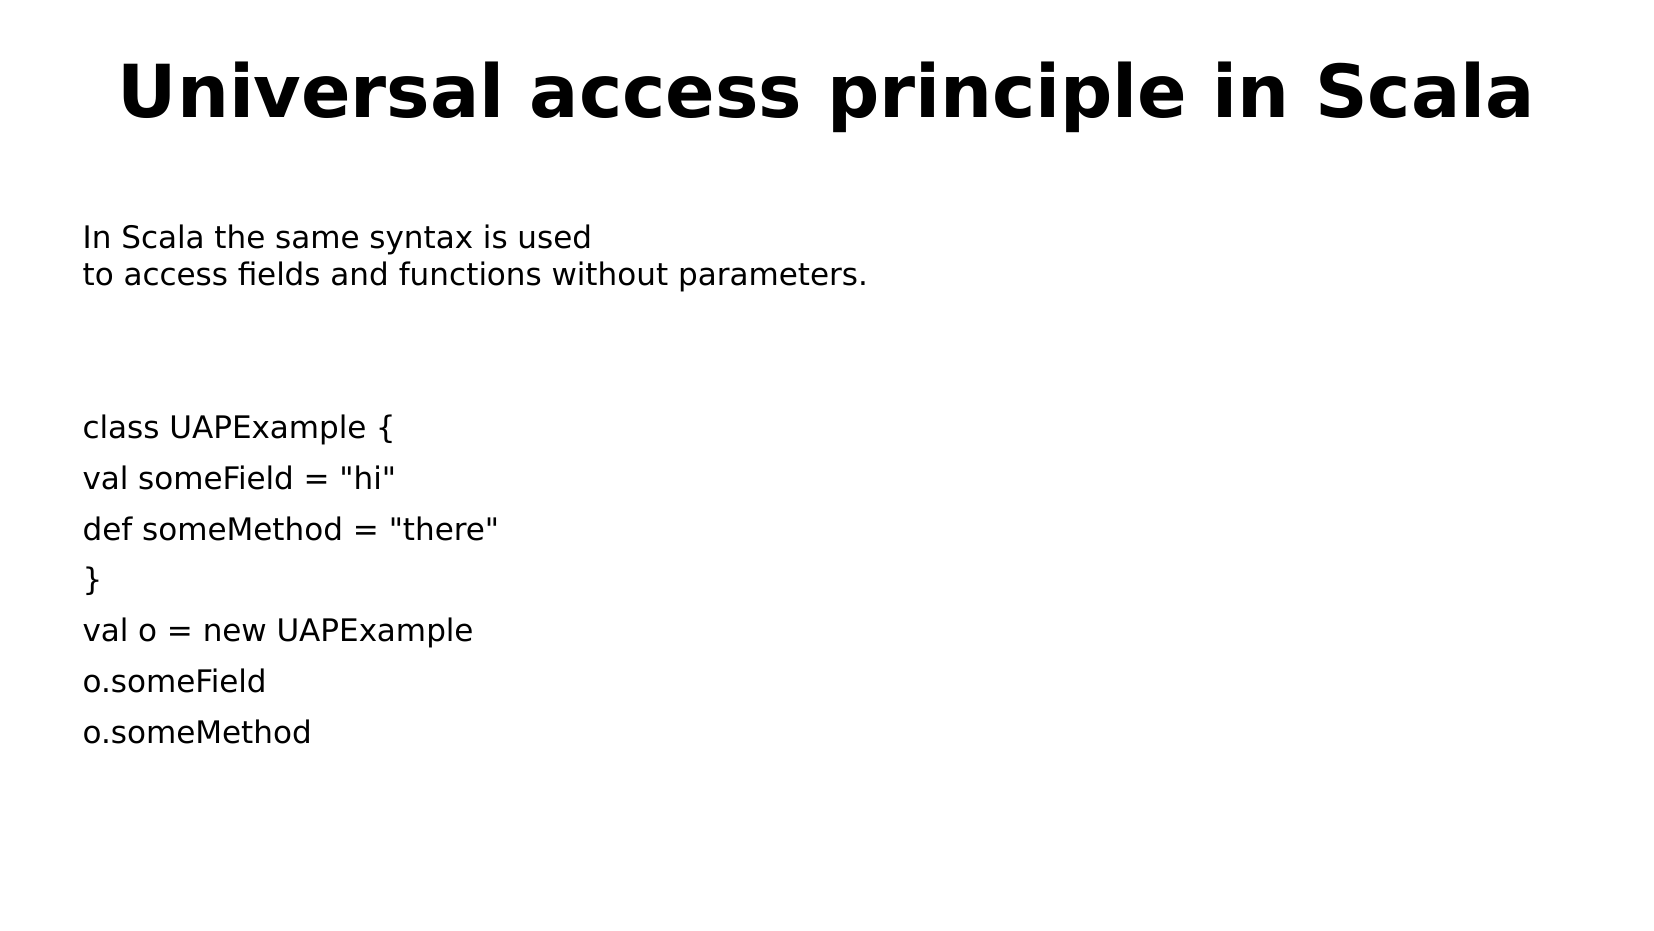

# Universal access principle in Scala
In Scala the same syntax is used
to access fields and functions without parameters.
class UAPExample {
val someField = "hi"
def someMethod = "there"
}
val o = new UAPExample
o.someField
o.someMethod